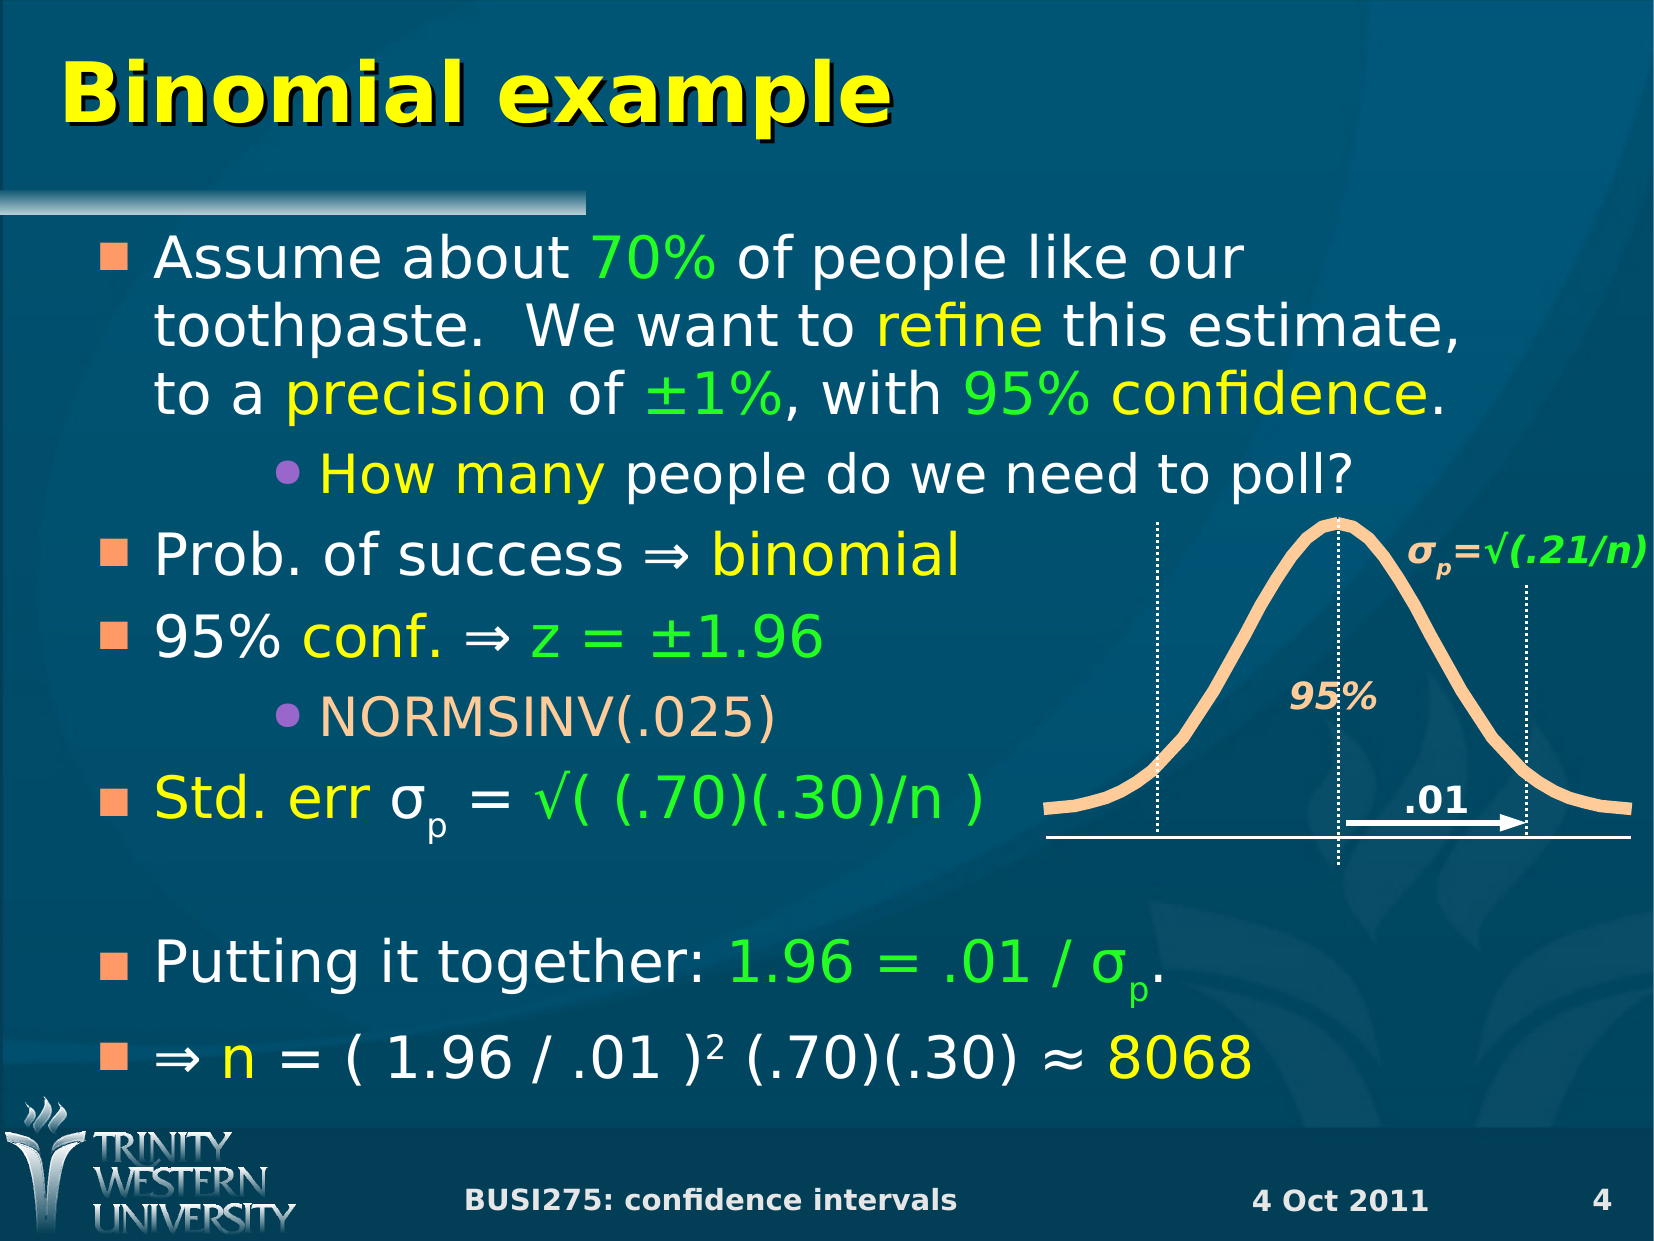

# Binomial example
Assume about 70% of people like our toothpaste. We want to refine this estimate,
to a precision of ±1%, with 95% confidence.
How many people do we need to poll?
Prob. of success ⇒ binomial
95% conf. ⇒ z = ±1.96
NORMSINV(.025)
Std. err σp = √( (.70)(.30)/n )
Putting it together: 1.96 = .01 / σp.
⇒ n = ( 1.96 / .01 )2 (.70)(.30) ≈ 8068
σp=√(.21/n)
95%
.01
BUSI275: confidence intervals
4 Oct 2011
4